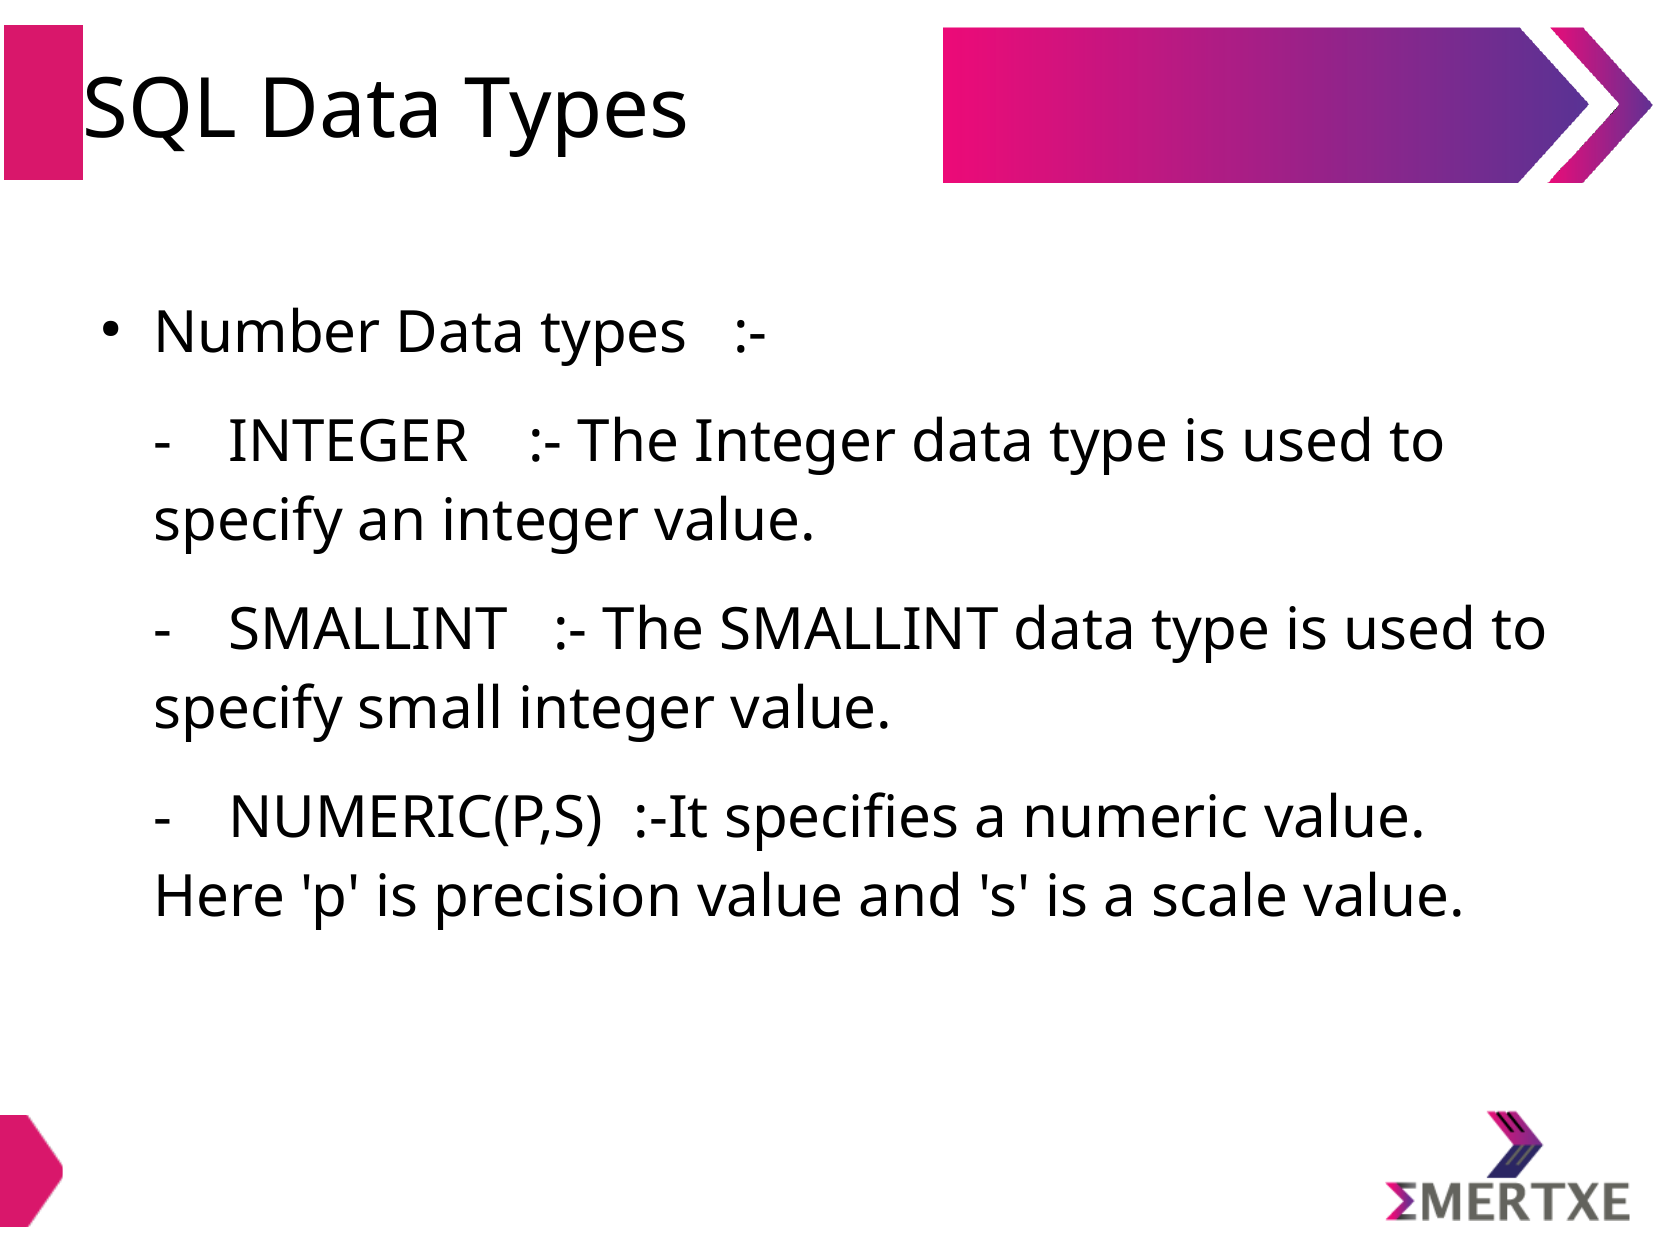

# SQL Data Types
Number Data types :-
-	INTEGER 	:- The Integer data type is used to specify an integer value.
-	SMALLINT :- The SMALLINT data type is used to specify small integer value.
-	NUMERIC(P,S) :-It specifies a numeric value. Here 'p' is precision value and 's' is a scale value.